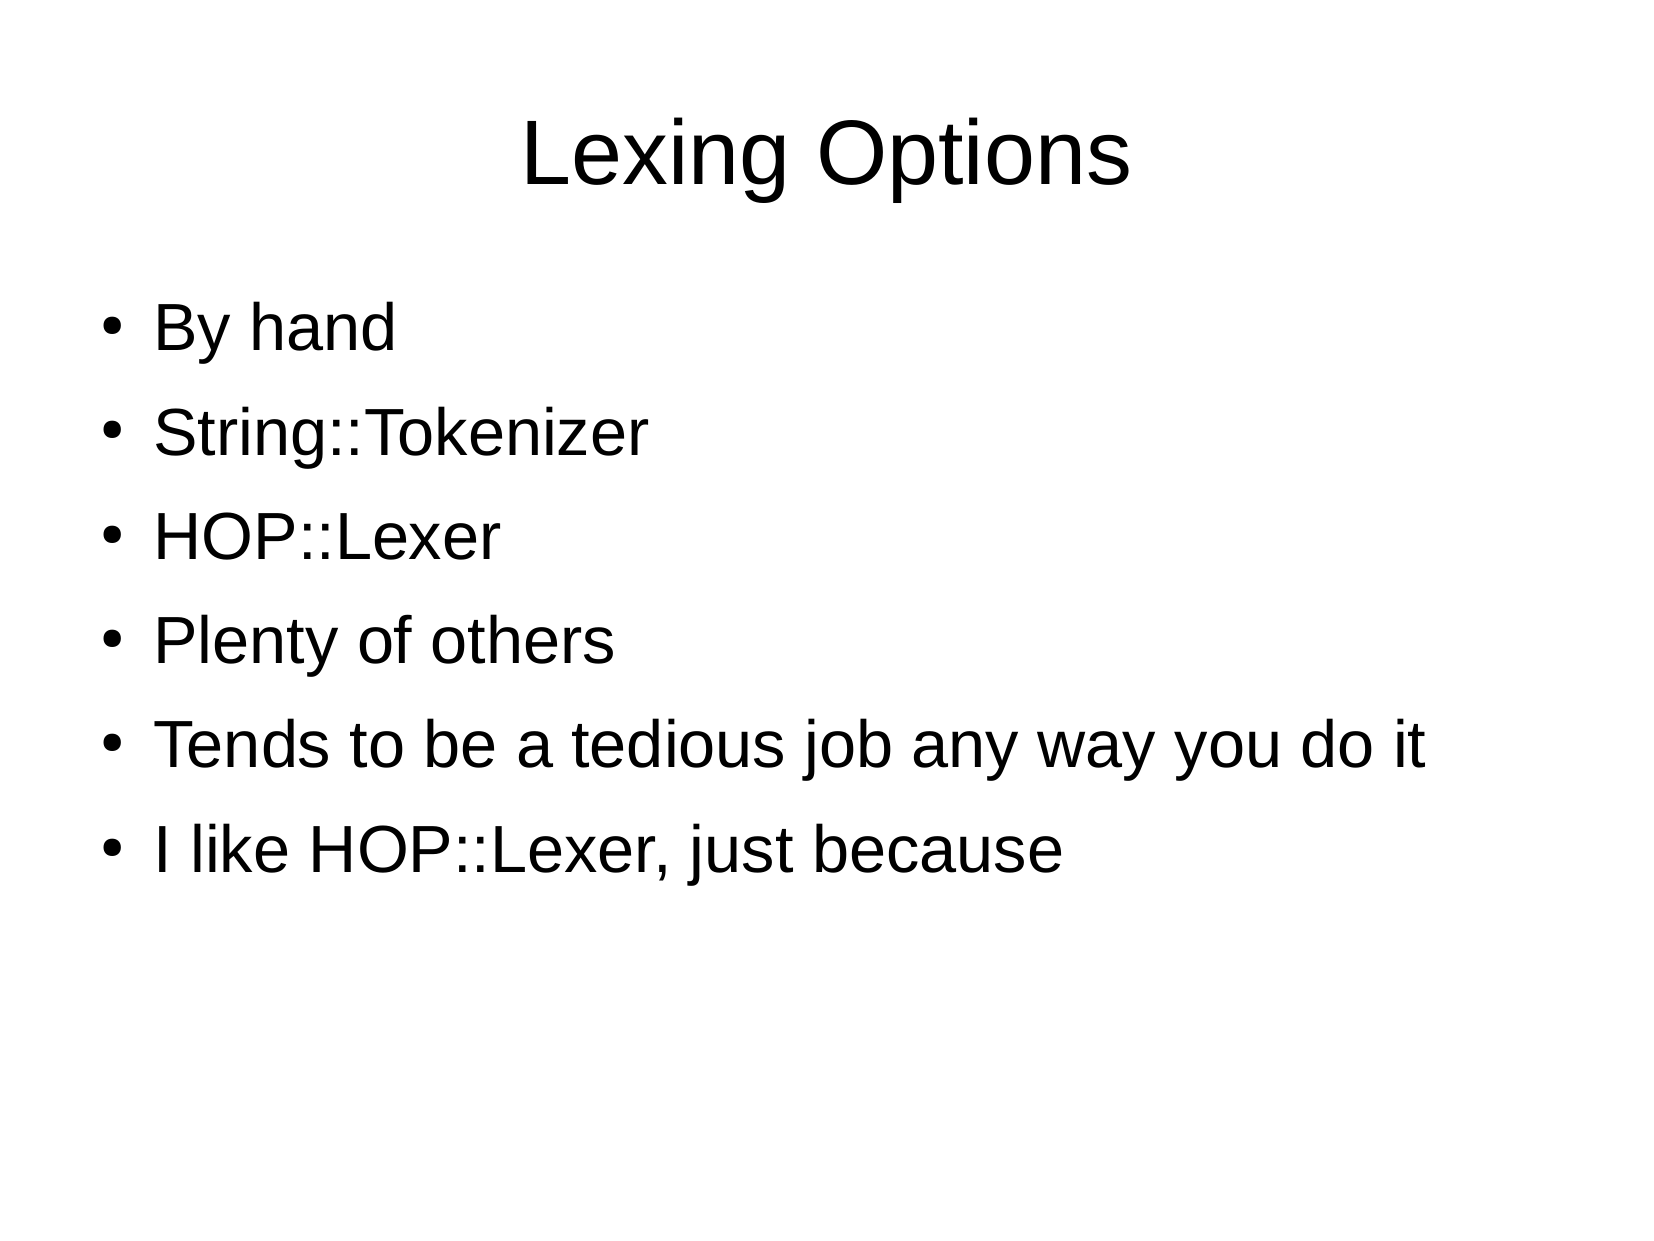

# Lexing Options
By hand
String::Tokenizer
HOP::Lexer
Plenty of others
Tends to be a tedious job any way you do it
I like HOP::Lexer, just because